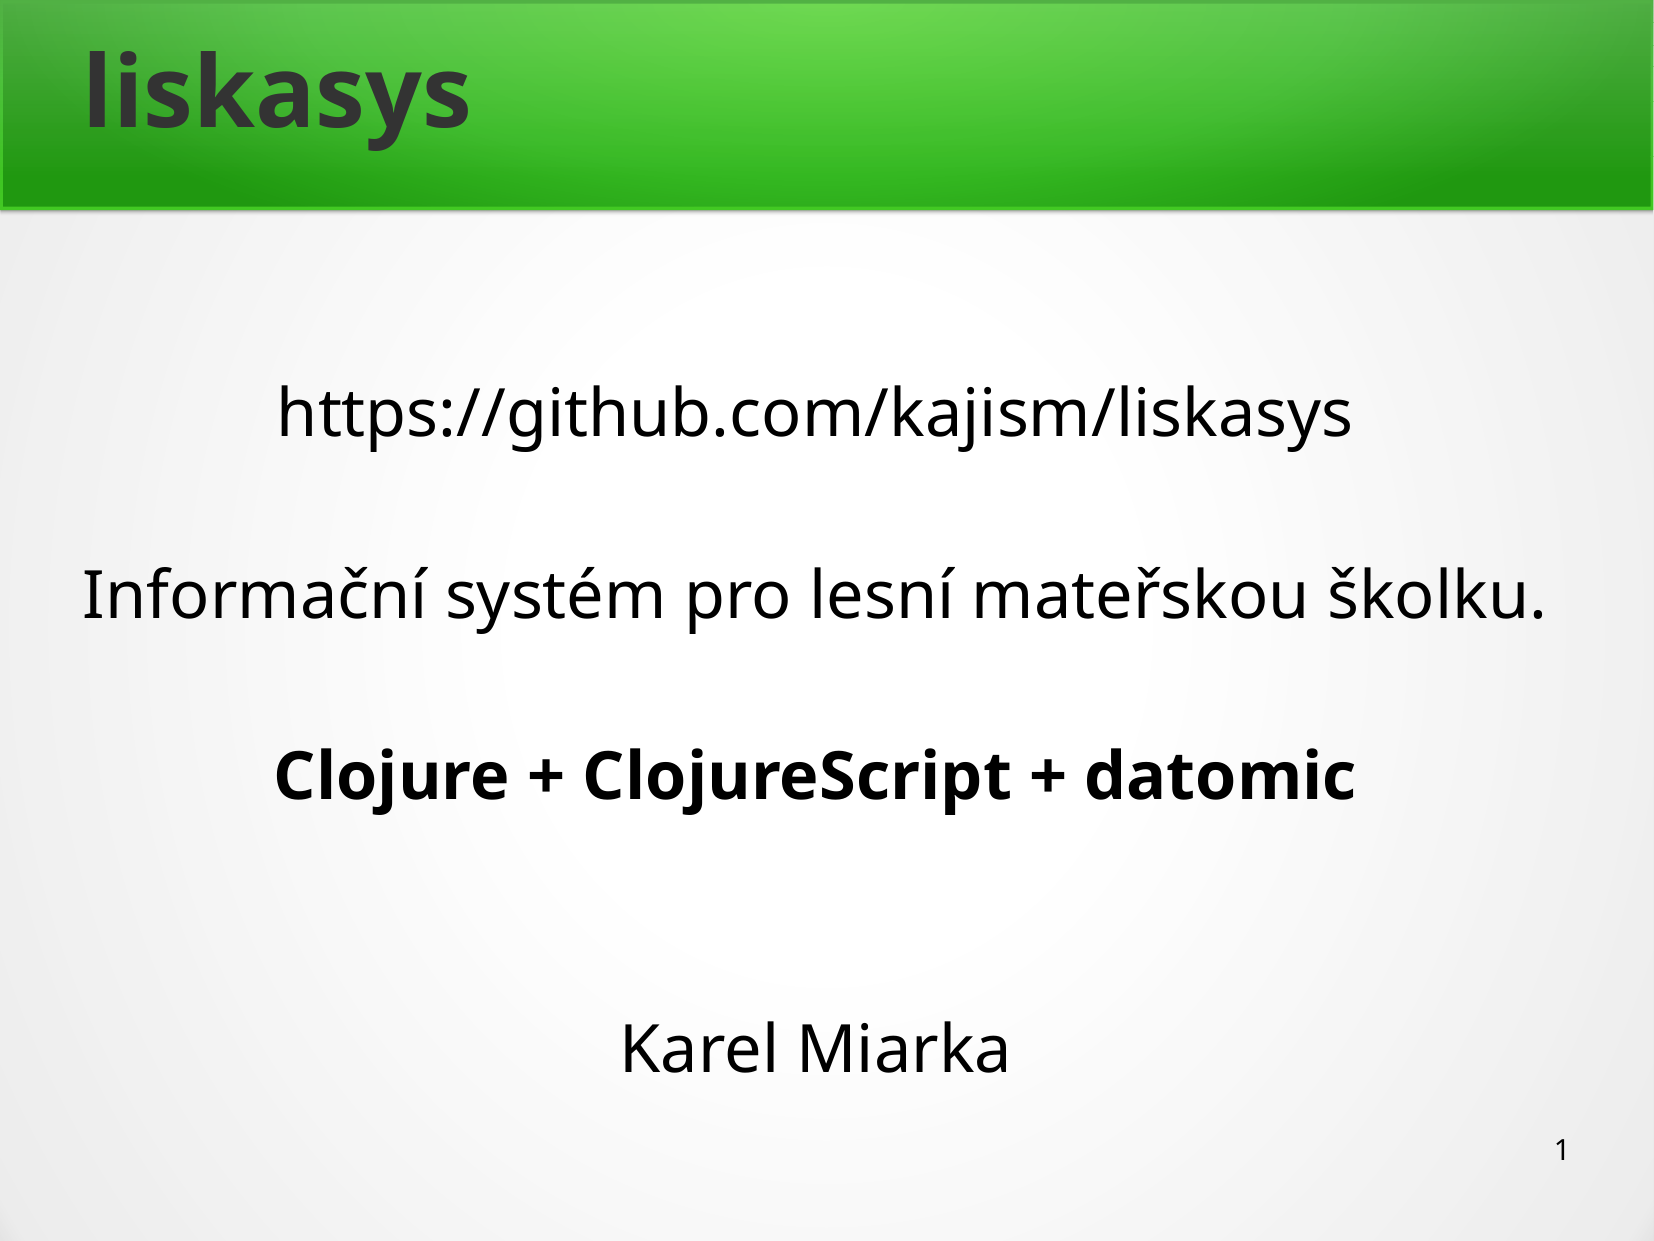

# liskasys
https://github.com/kajism/liskasys
Informační systém pro lesní mateřskou školku.
Clojure + ClojureScript + datomic
Karel Miarka
1